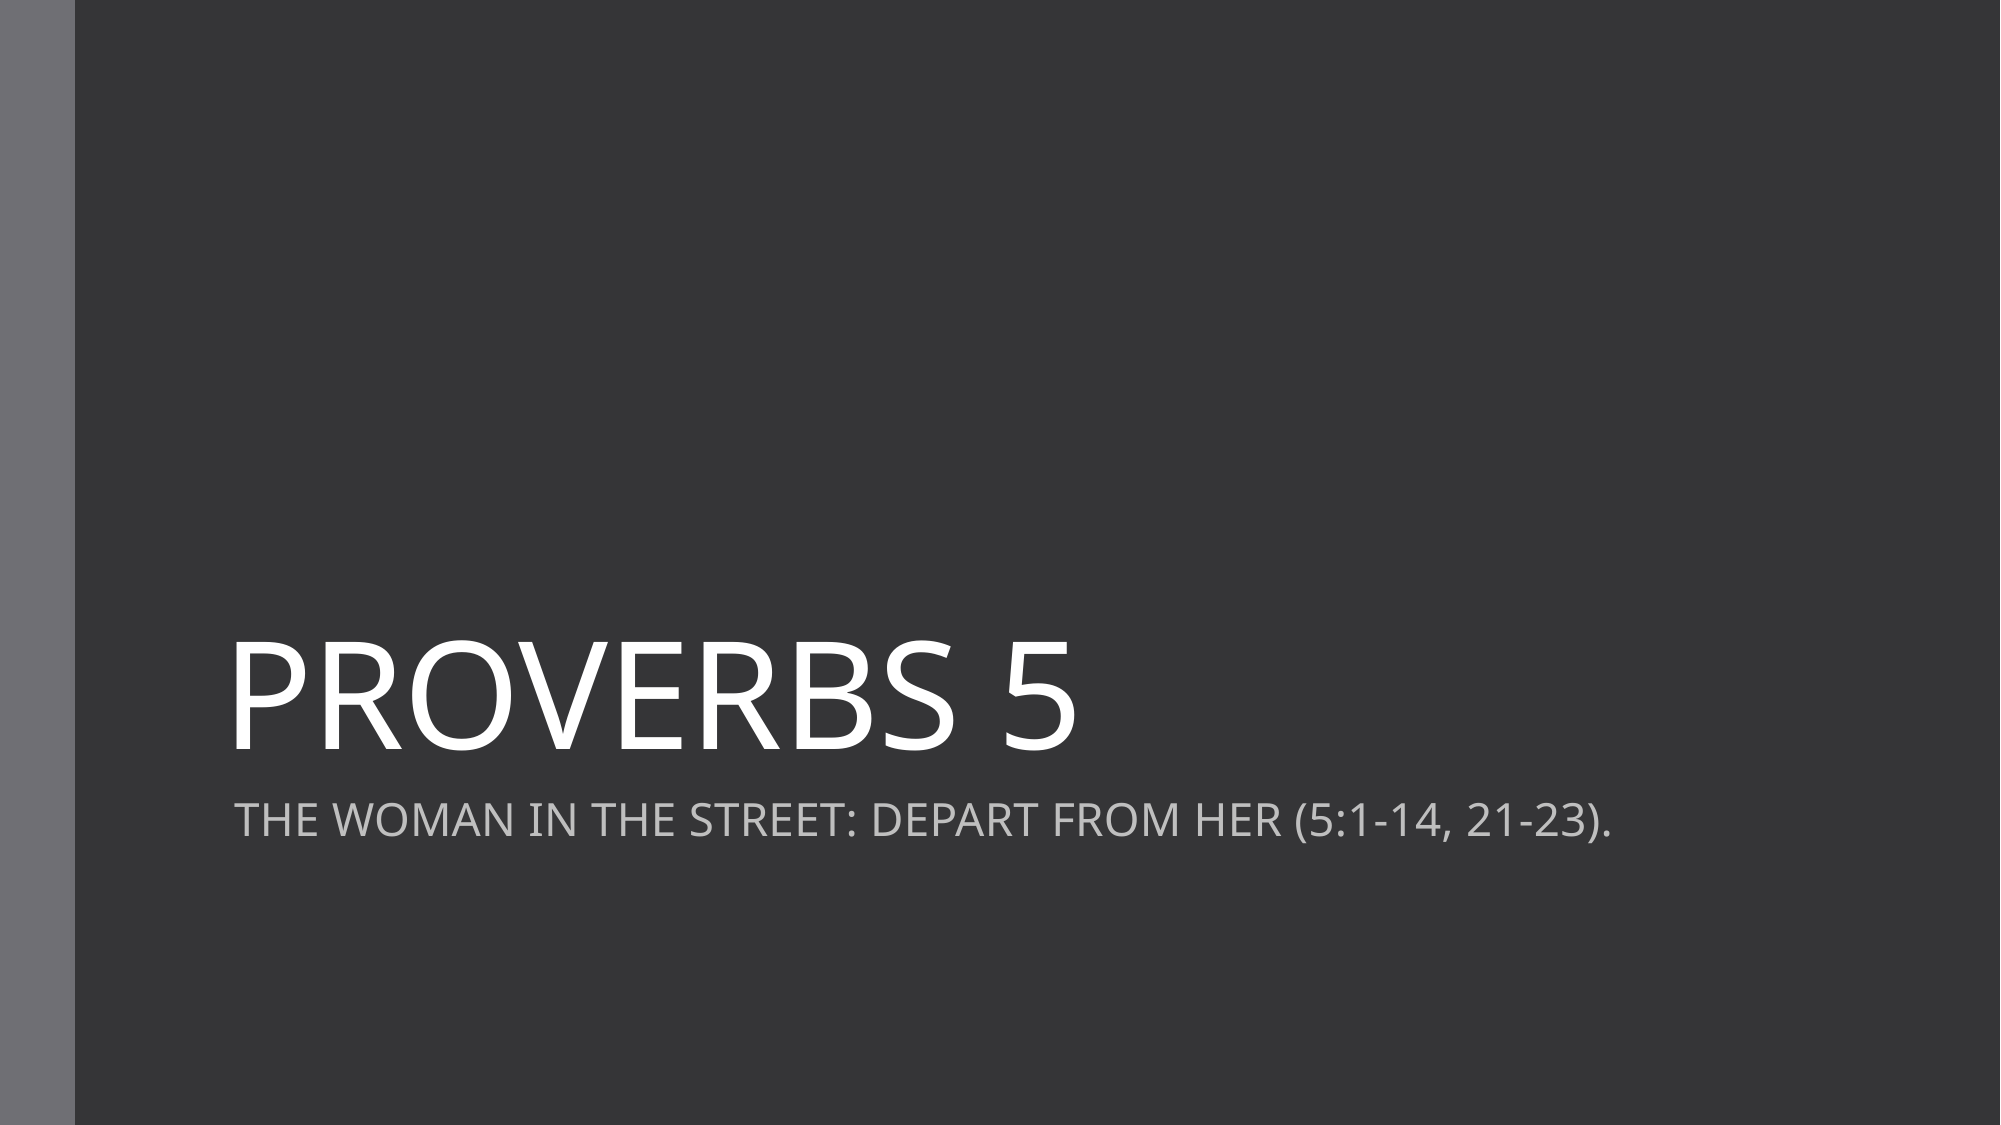

# PROVERBS 5
 THE WOMAN IN THE STREET: DEPART FROM HER (5:1-14, 21-23).